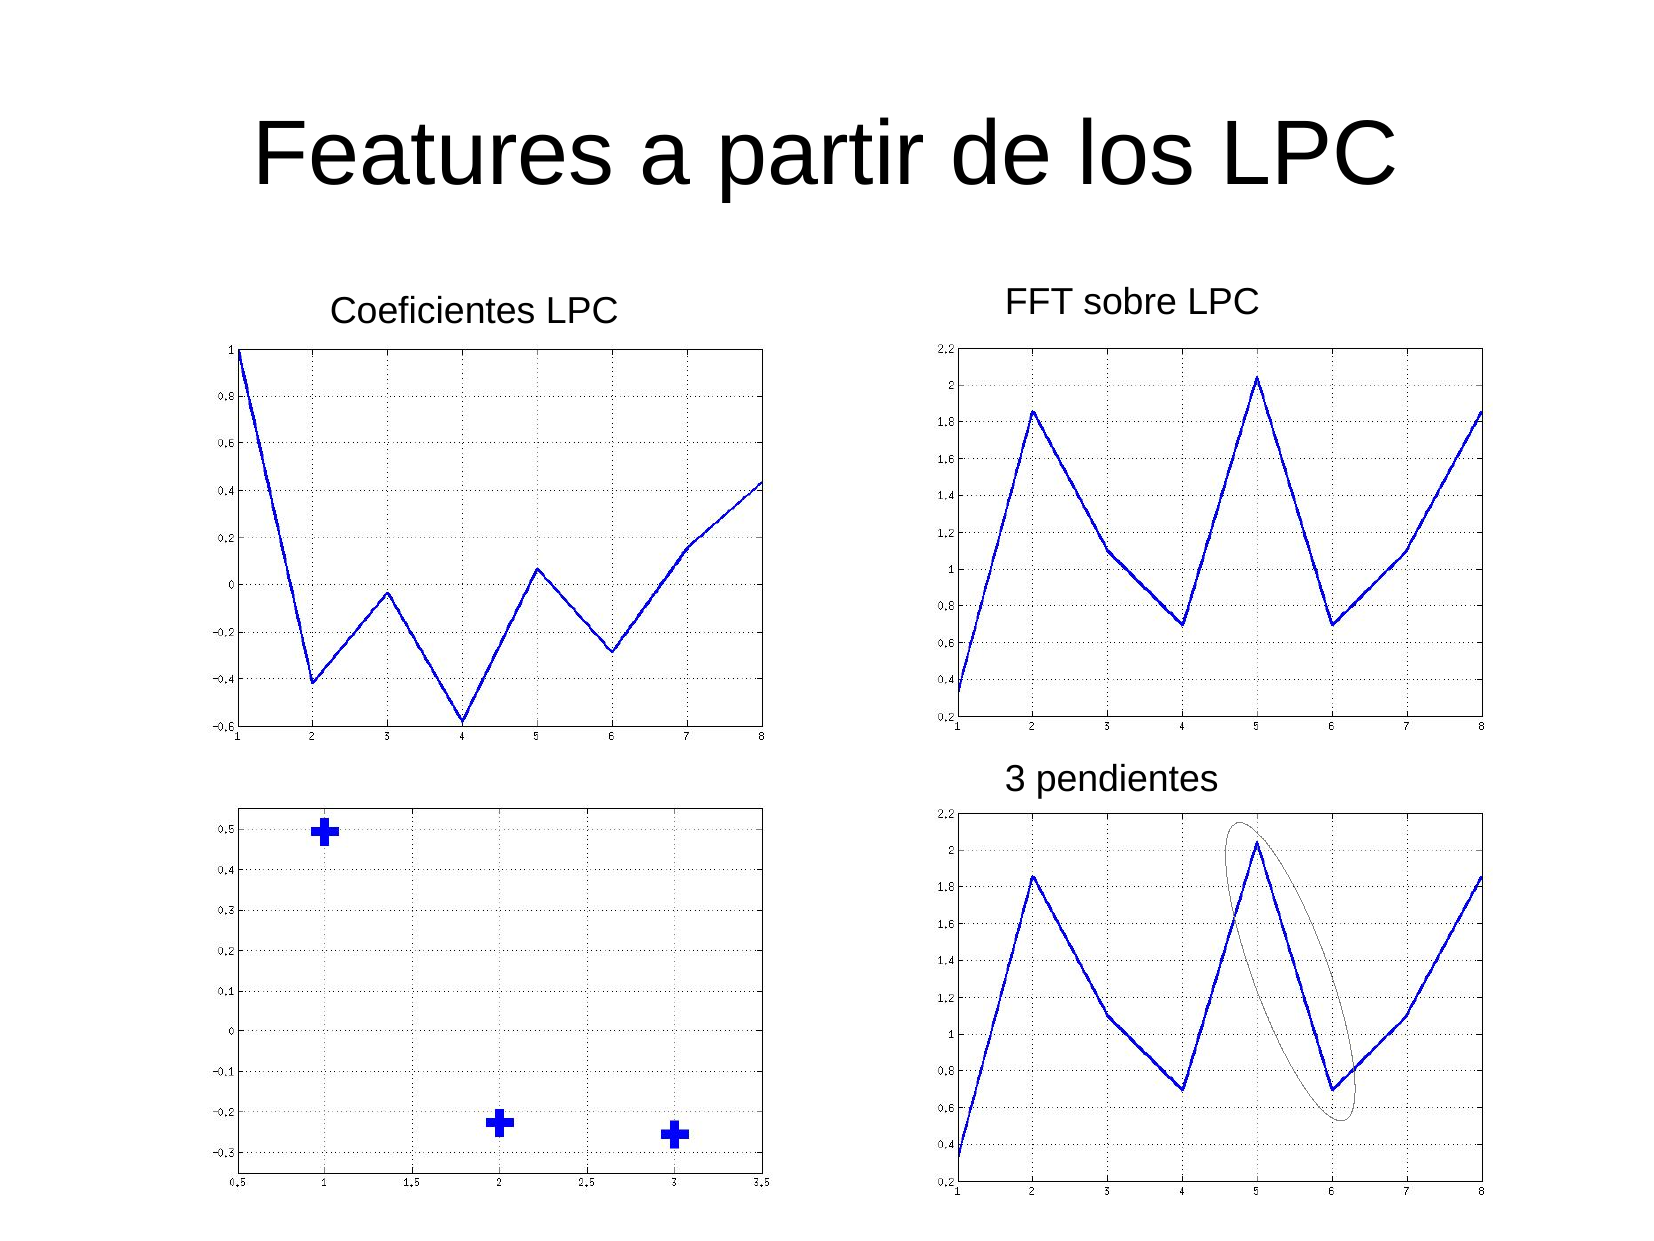

# Features a partir de los LPC
FFT sobre LPC
Coeficientes LPC
3 pendientes